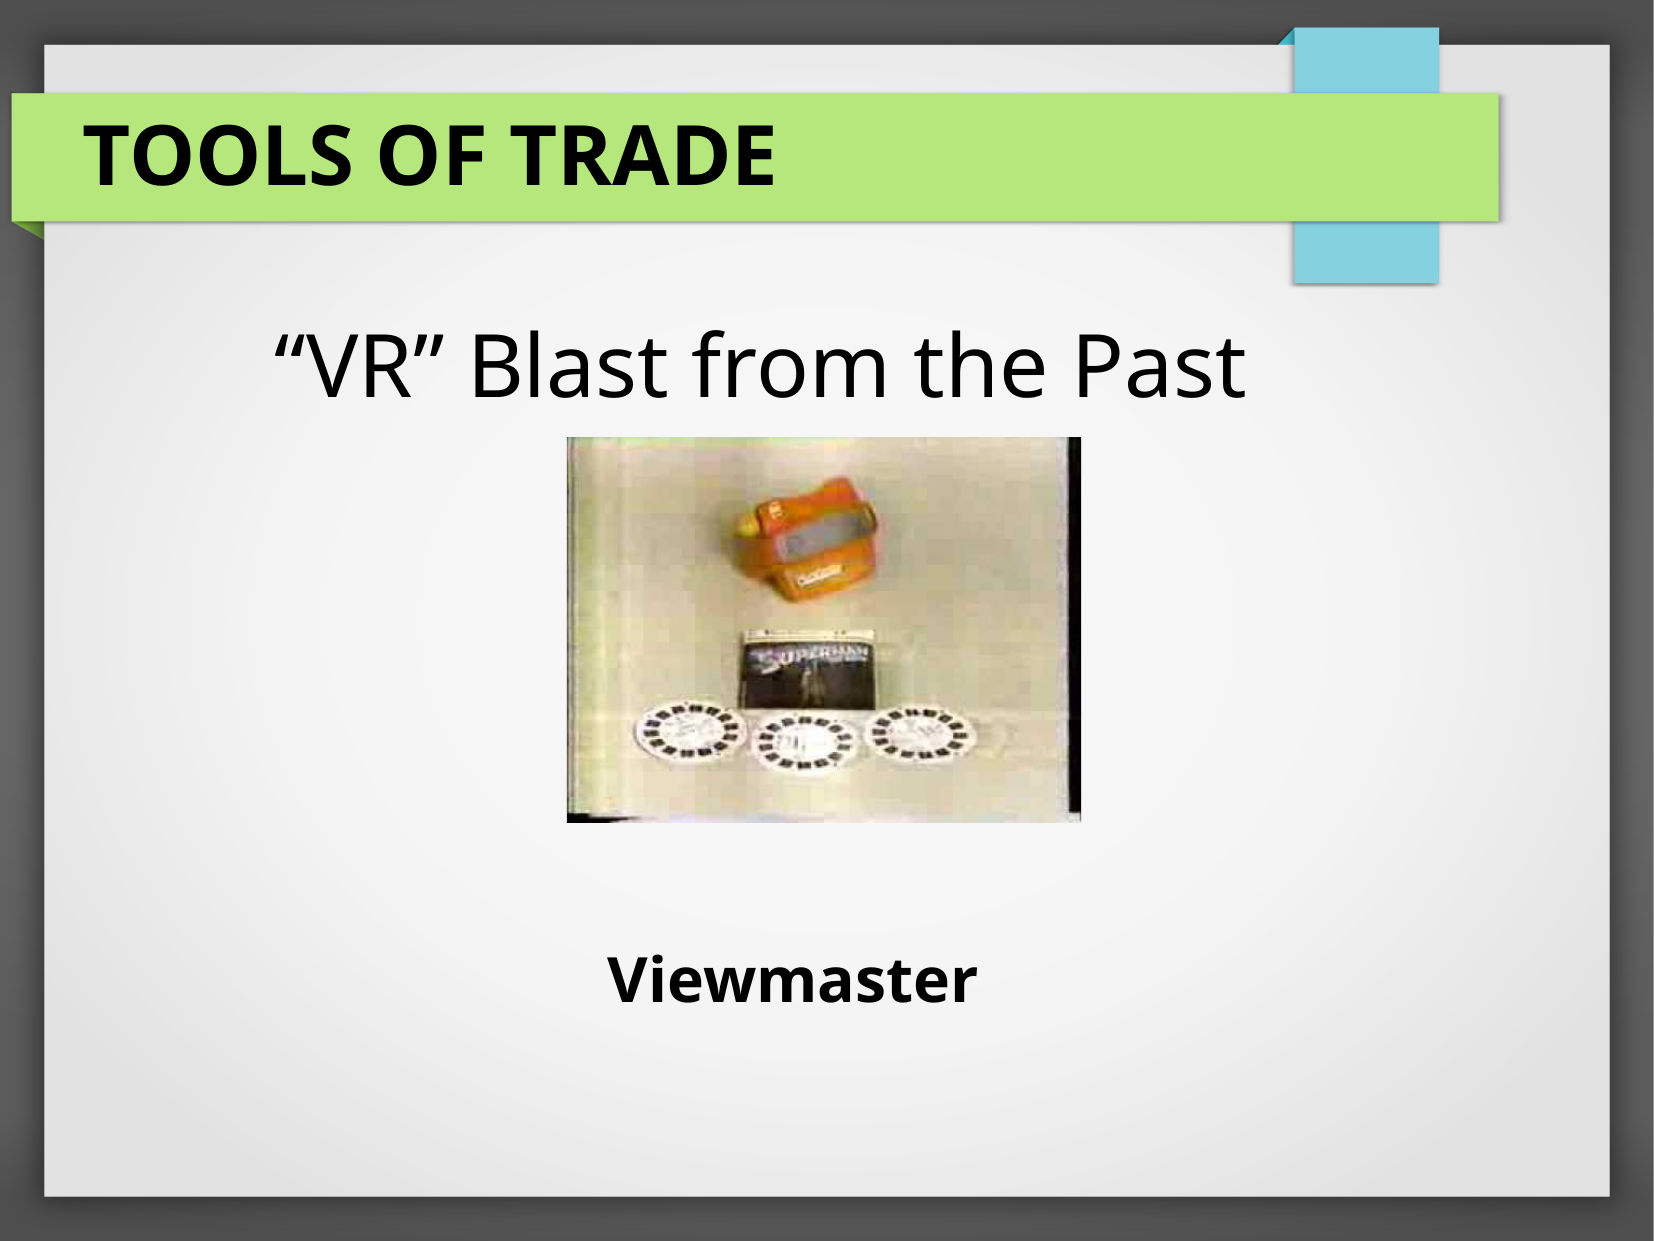

# TOOLS OF TRADE
“VR” Blast from the Past
Viewmaster